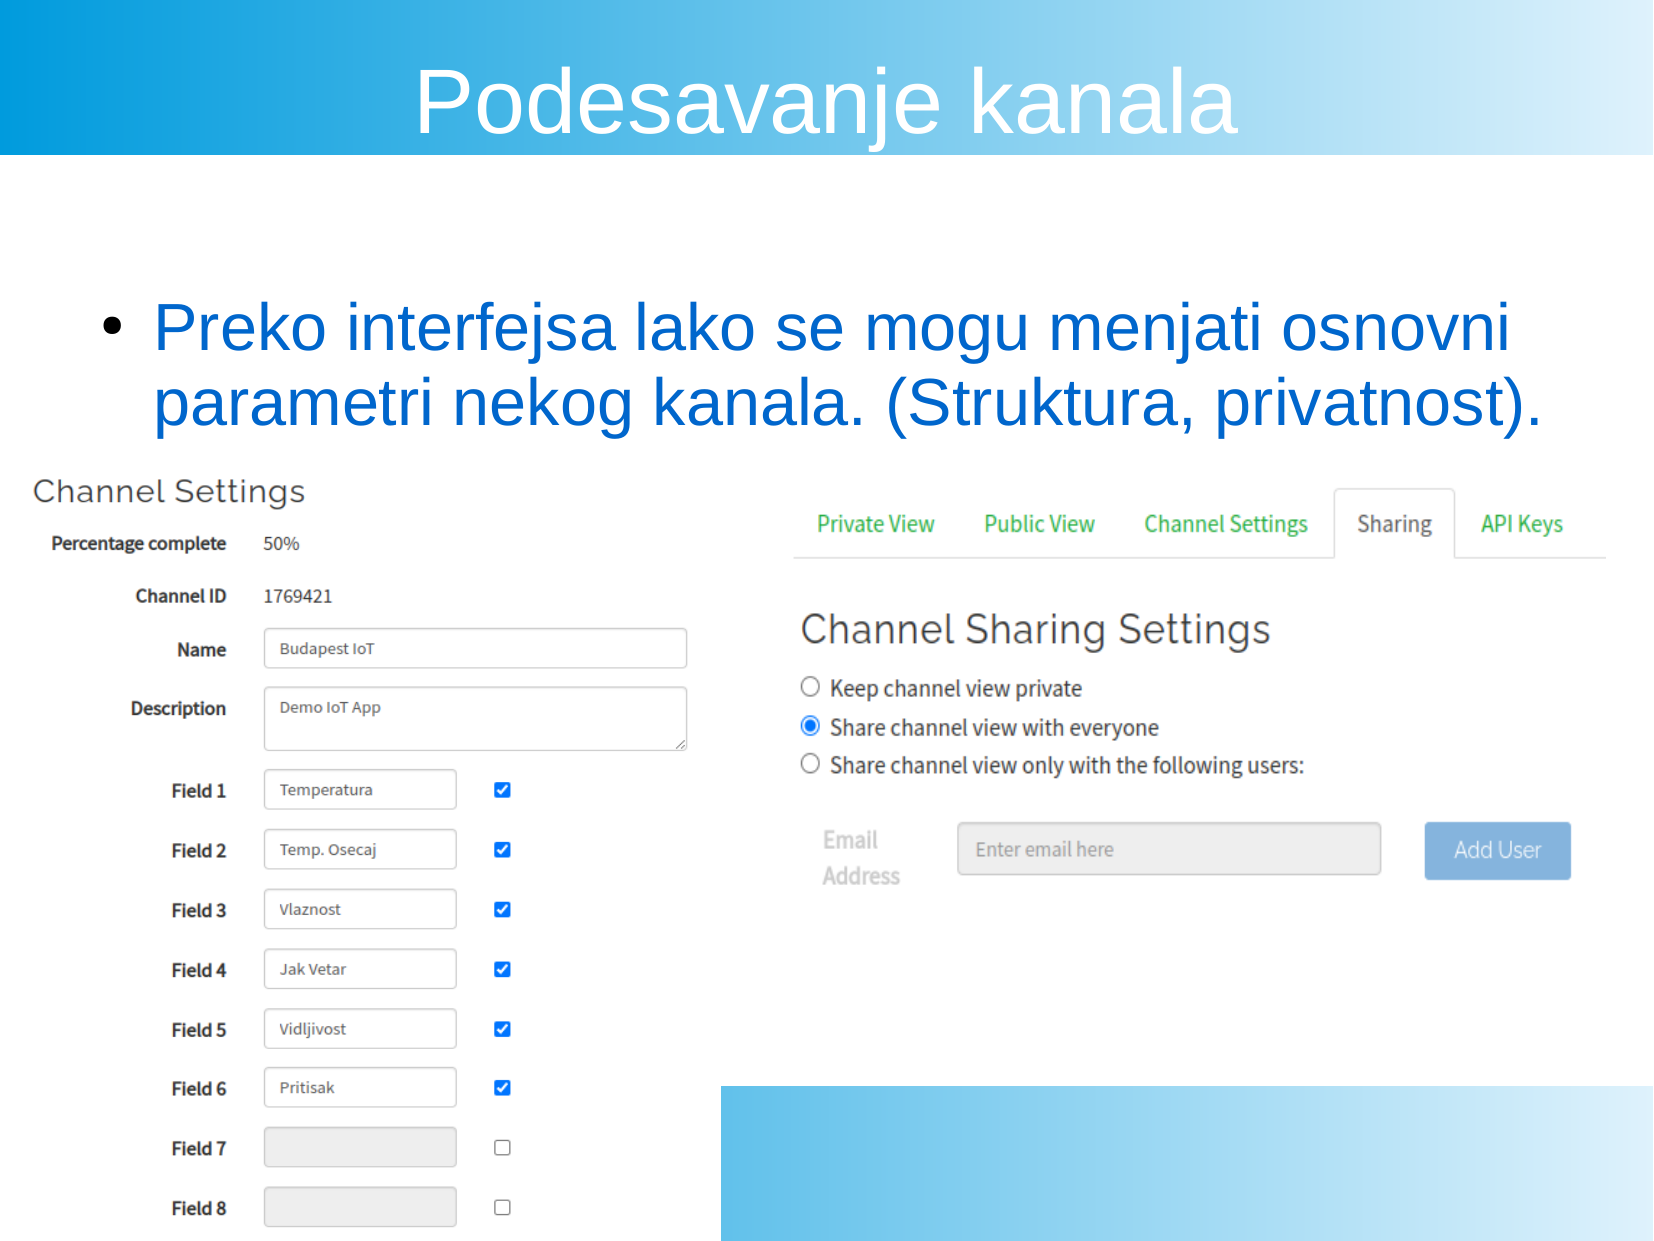

# Podesavanje kanala
Preko interfejsa lako se mogu menjati osnovni parametri nekog kanala. (Struktura, privatnost).